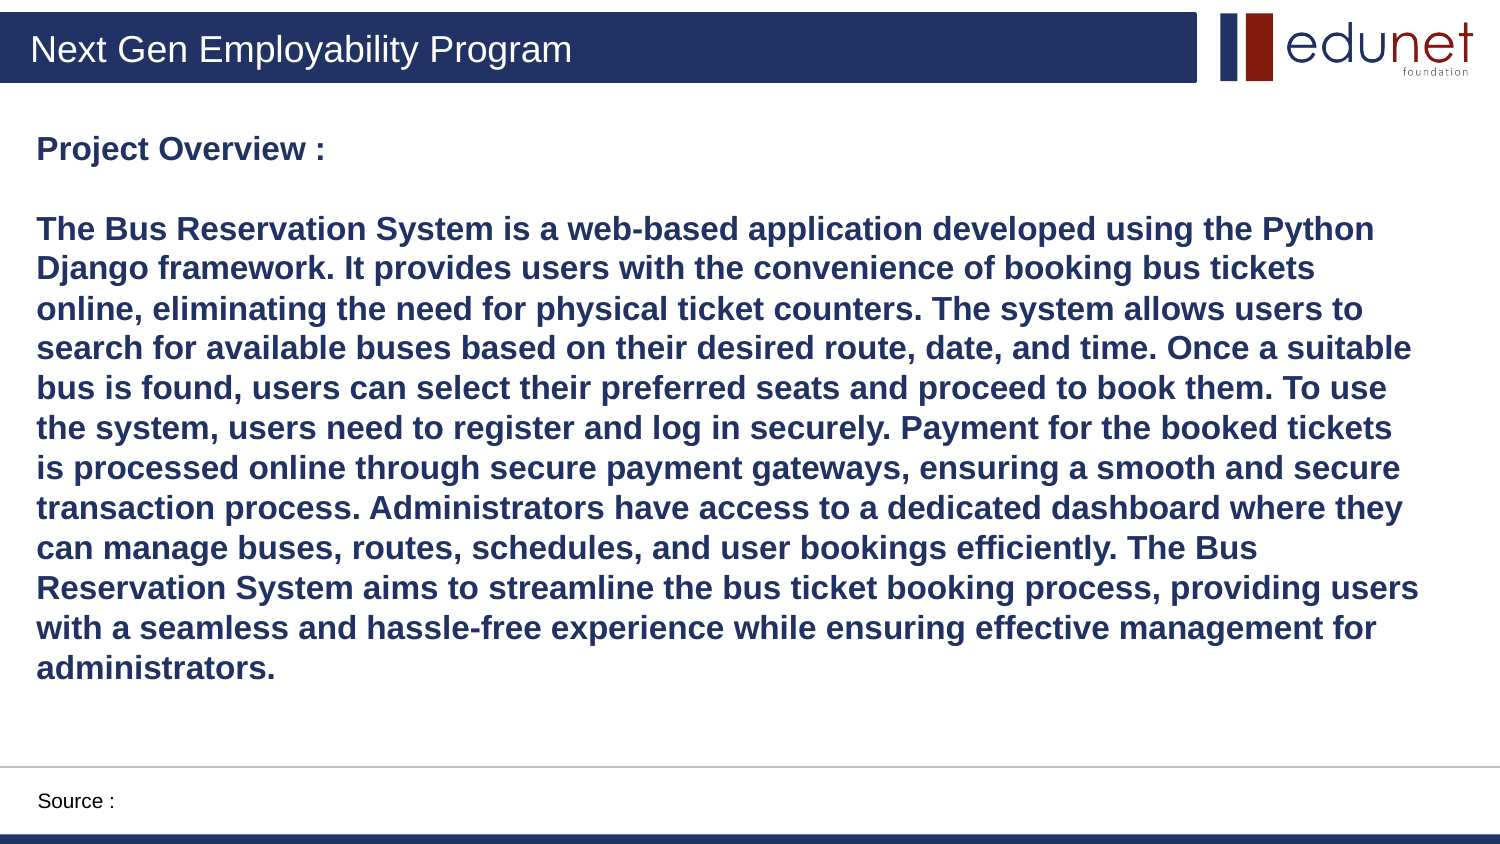

# Project Overview : The Bus Reservation System is a web-based application developed using the Python Django framework. It provides users with the convenience of booking bus tickets online, eliminating the need for physical ticket counters. The system allows users to search for available buses based on their desired route, date, and time. Once a suitable bus is found, users can select their preferred seats and proceed to book them. To use the system, users need to register and log in securely. Payment for the booked tickets is processed online through secure payment gateways, ensuring a smooth and secure transaction process. Administrators have access to a dedicated dashboard where they can manage buses, routes, schedules, and user bookings efficiently. The Bus Reservation System aims to streamline the bus ticket booking process, providing users with a seamless and hassle-free experience while ensuring effective management for administrators.
Source :